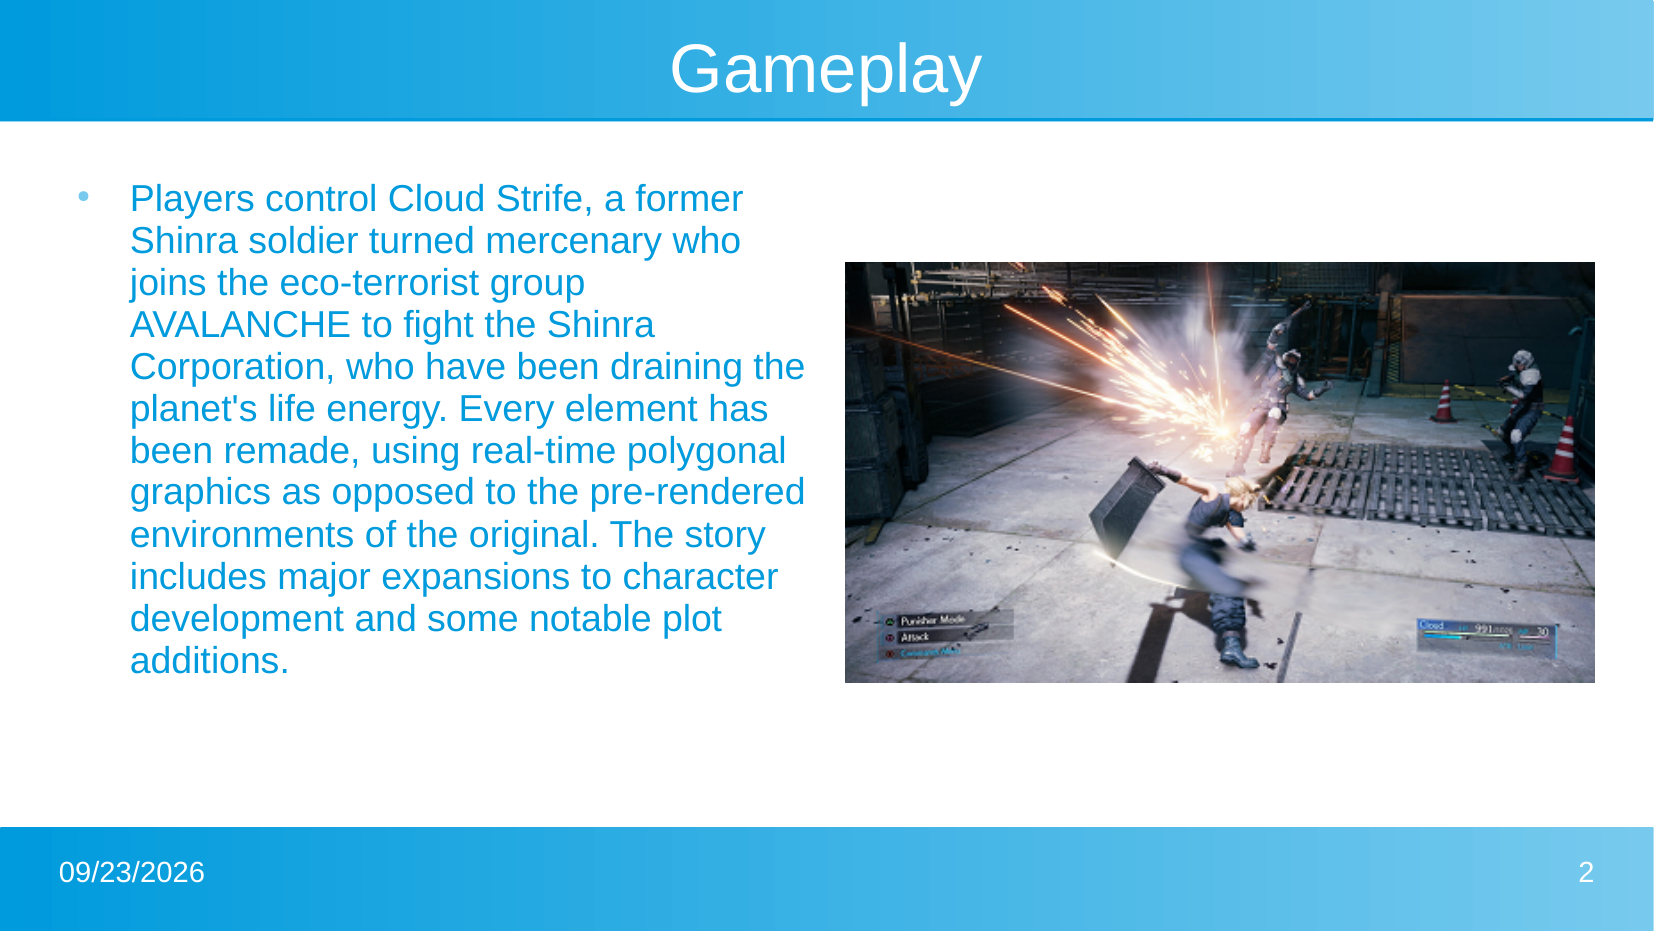

# Gameplay
Players control Cloud Strife, a former Shinra soldier turned mercenary who joins the eco-terrorist group AVALANCHE to fight the Shinra Corporation, who have been draining the planet's life energy. Every element has been remade, using real-time polygonal graphics as opposed to the pre-rendered environments of the original. The story includes major expansions to character development and some notable plot additions.
2